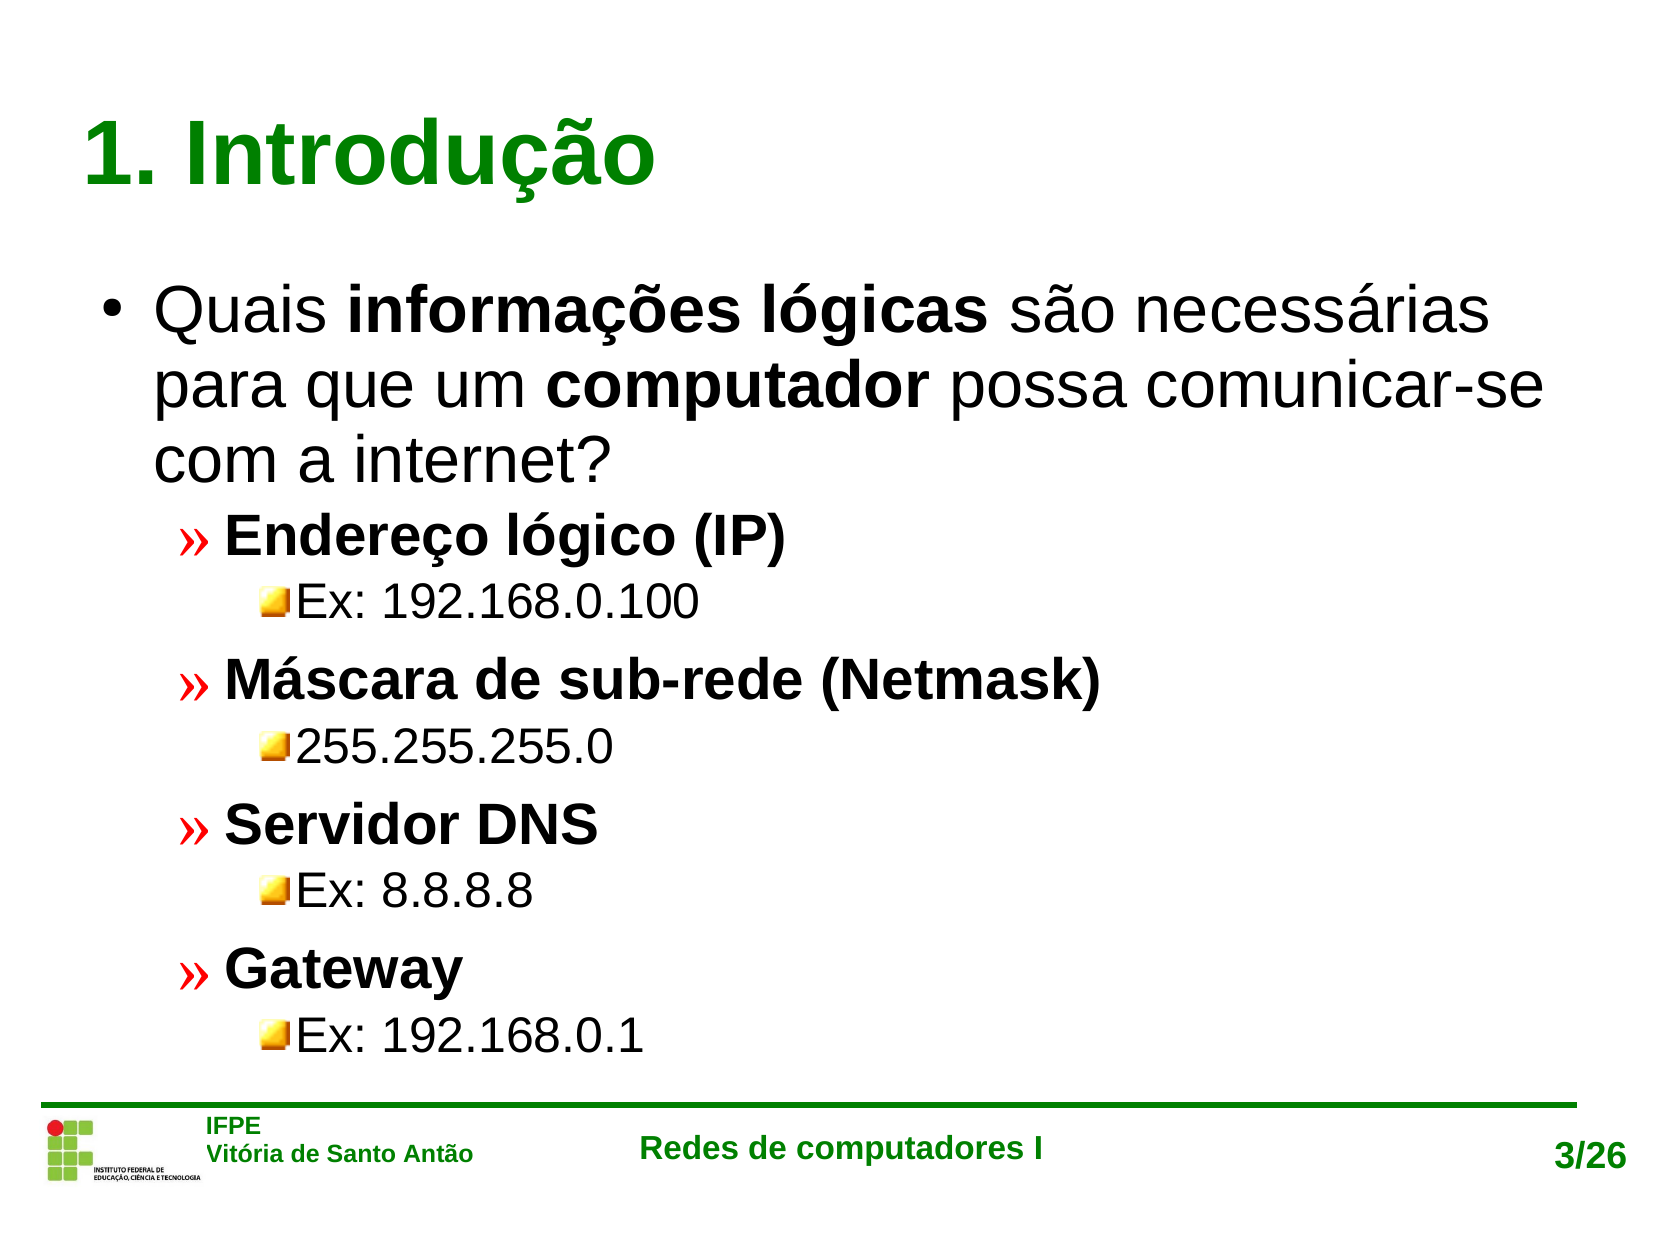

# 1. Introdução
Quais informações lógicas são necessárias para que um computador possa comunicar-se com a internet?
Endereço lógico (IP)
Ex: 192.168.0.100
Máscara de sub-rede (Netmask)
255.255.255.0
Servidor DNS
Ex: 8.8.8.8
Gateway
Ex: 192.168.0.1